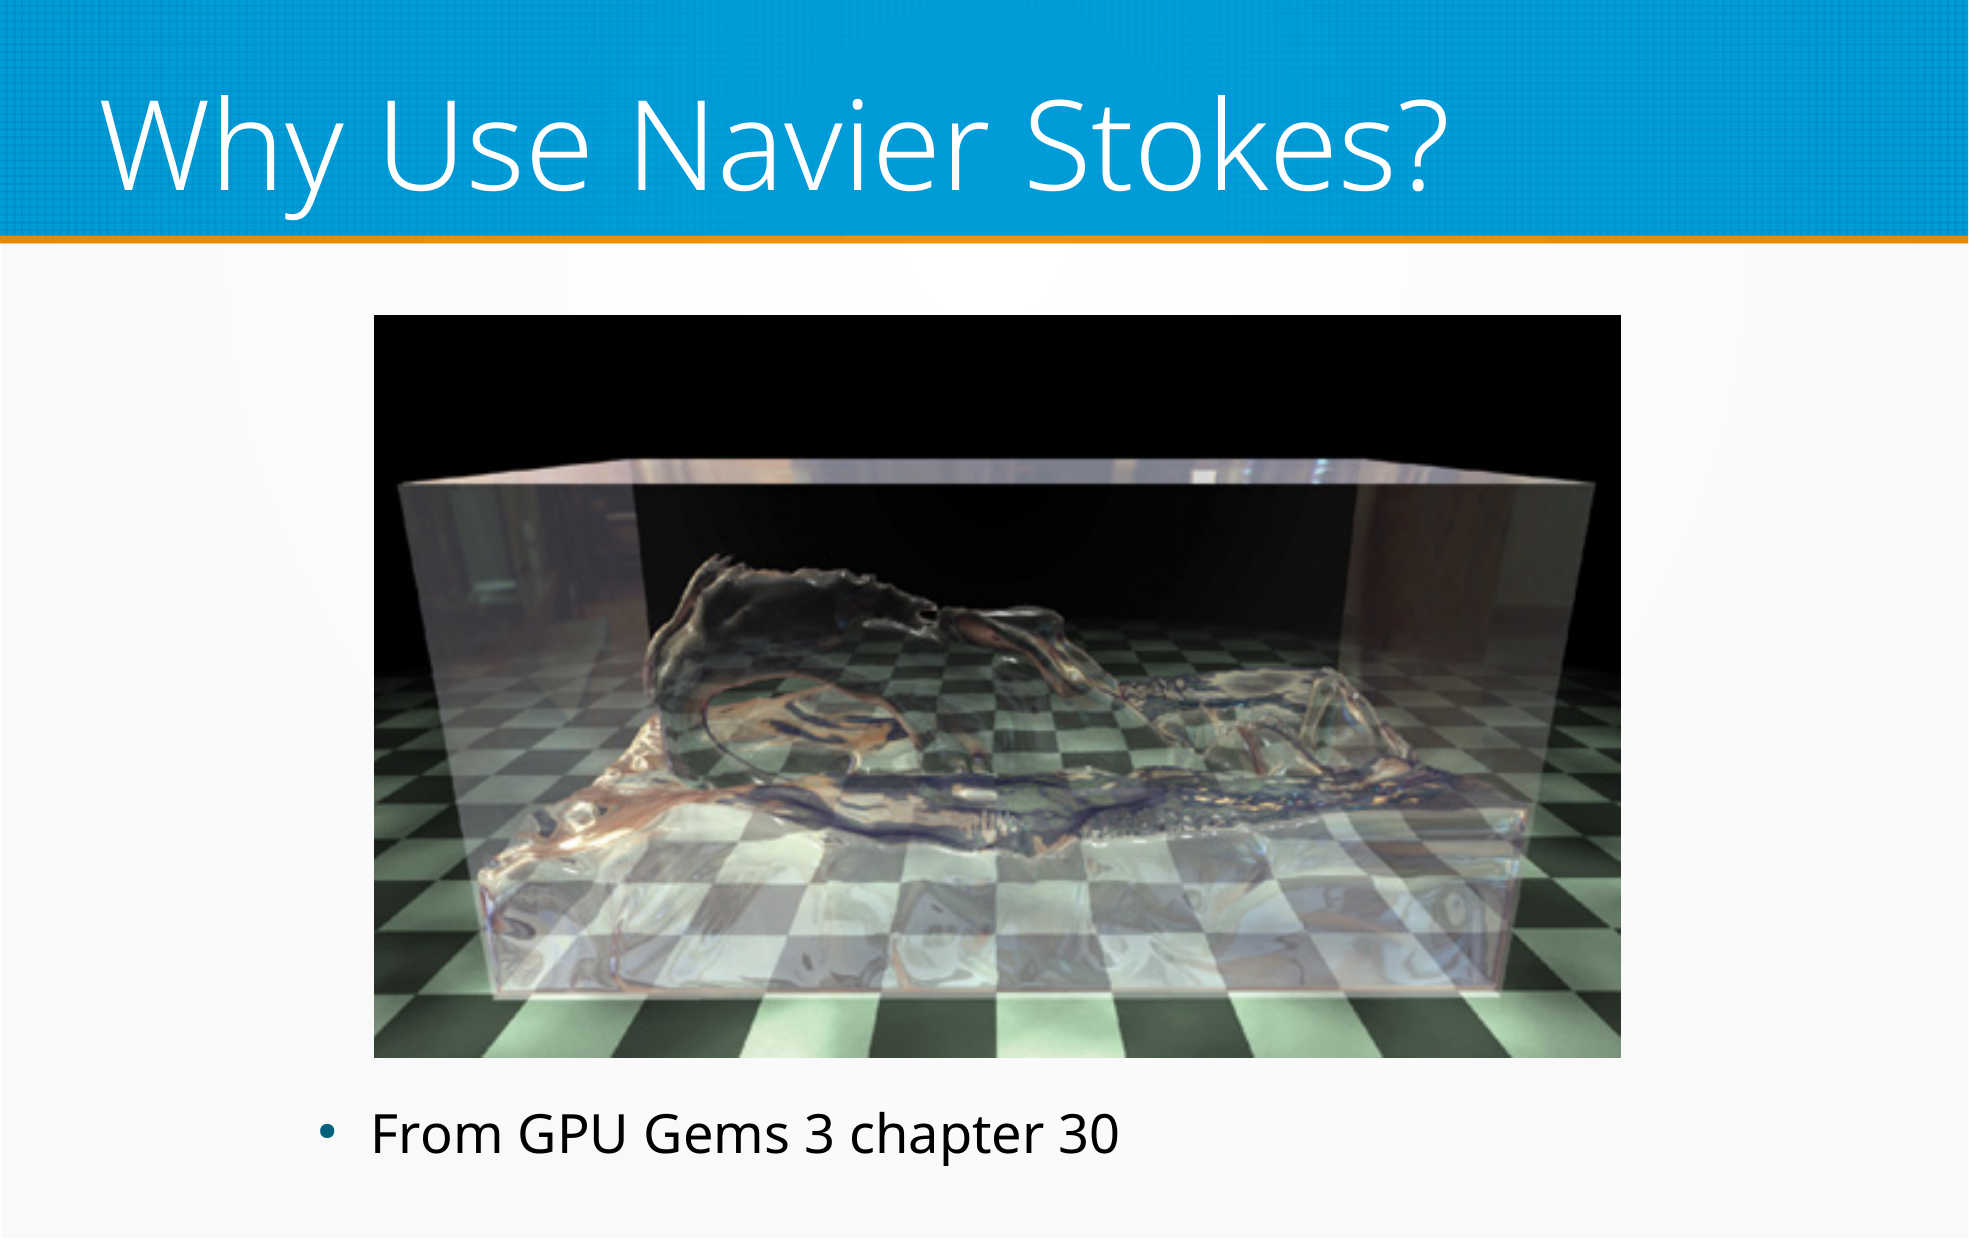

# Why Use Navier Stokes?
From GPU Gems 3 chapter 30